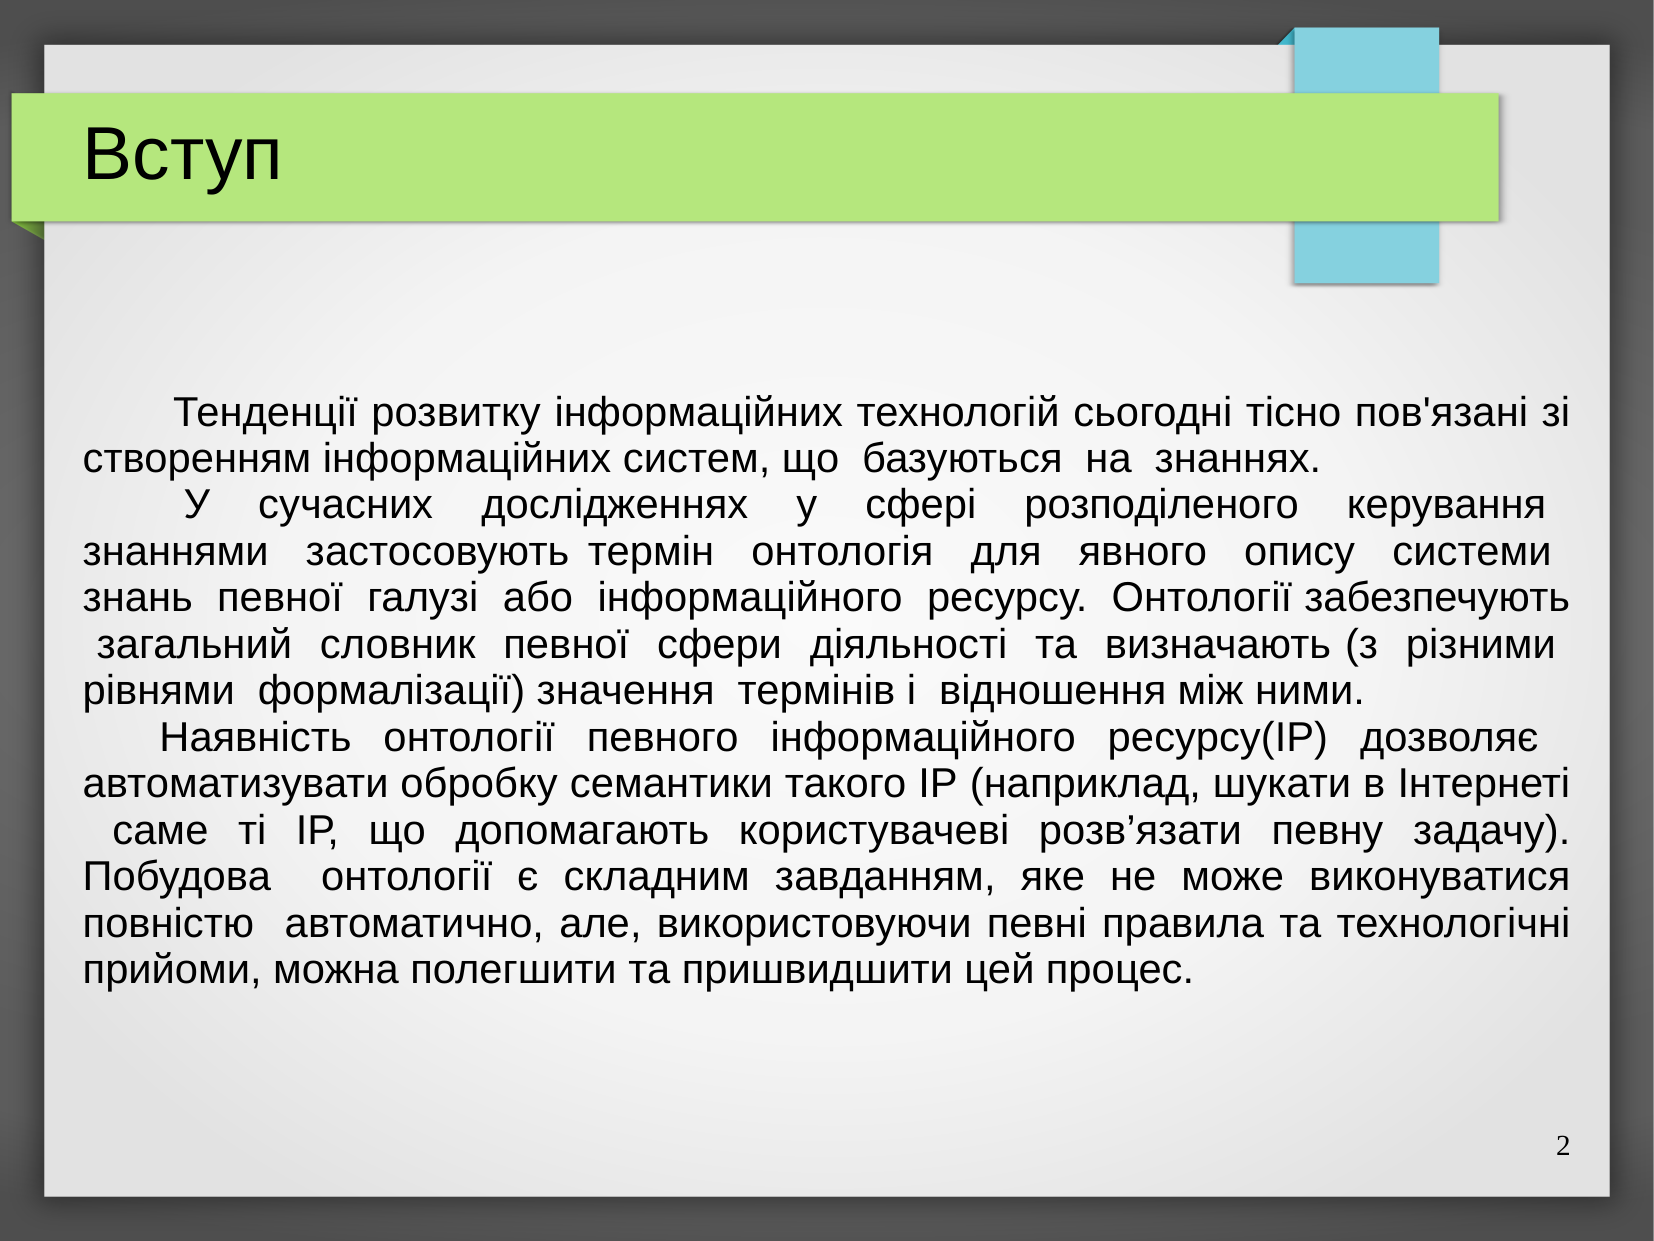

# Вступ
 Тенденції розвитку інформаційних технологій сьогодні тісно пов'язані зі створенням інформаційних систем, що базуються на знаннях.
 У сучасних дослідженнях у сфері розподіленого керування знаннями застосовують термін онтологія для явного опису системи знань певної галузі або інформаційного ресурсу. Онтології забезпечують загальний словник певної сфери діяльності та визначають (з різними рівнями формалізації) значення термінів і відношення між ними.
Наявність онтології певного інформаційного ресурсу(ІР) дозволяє автоматизувати обробку семантики такого ІР (наприклад, шукати в Інтернеті саме ті ІР, що допомагають користувачеві розв’язати певну задачу). Побудова онтології є складним завданням, яке не може виконуватися повністю автоматично, але, використовуючи певні правила та технологічні прийоми, можна полегшити та пришвидшити цей процес.
2